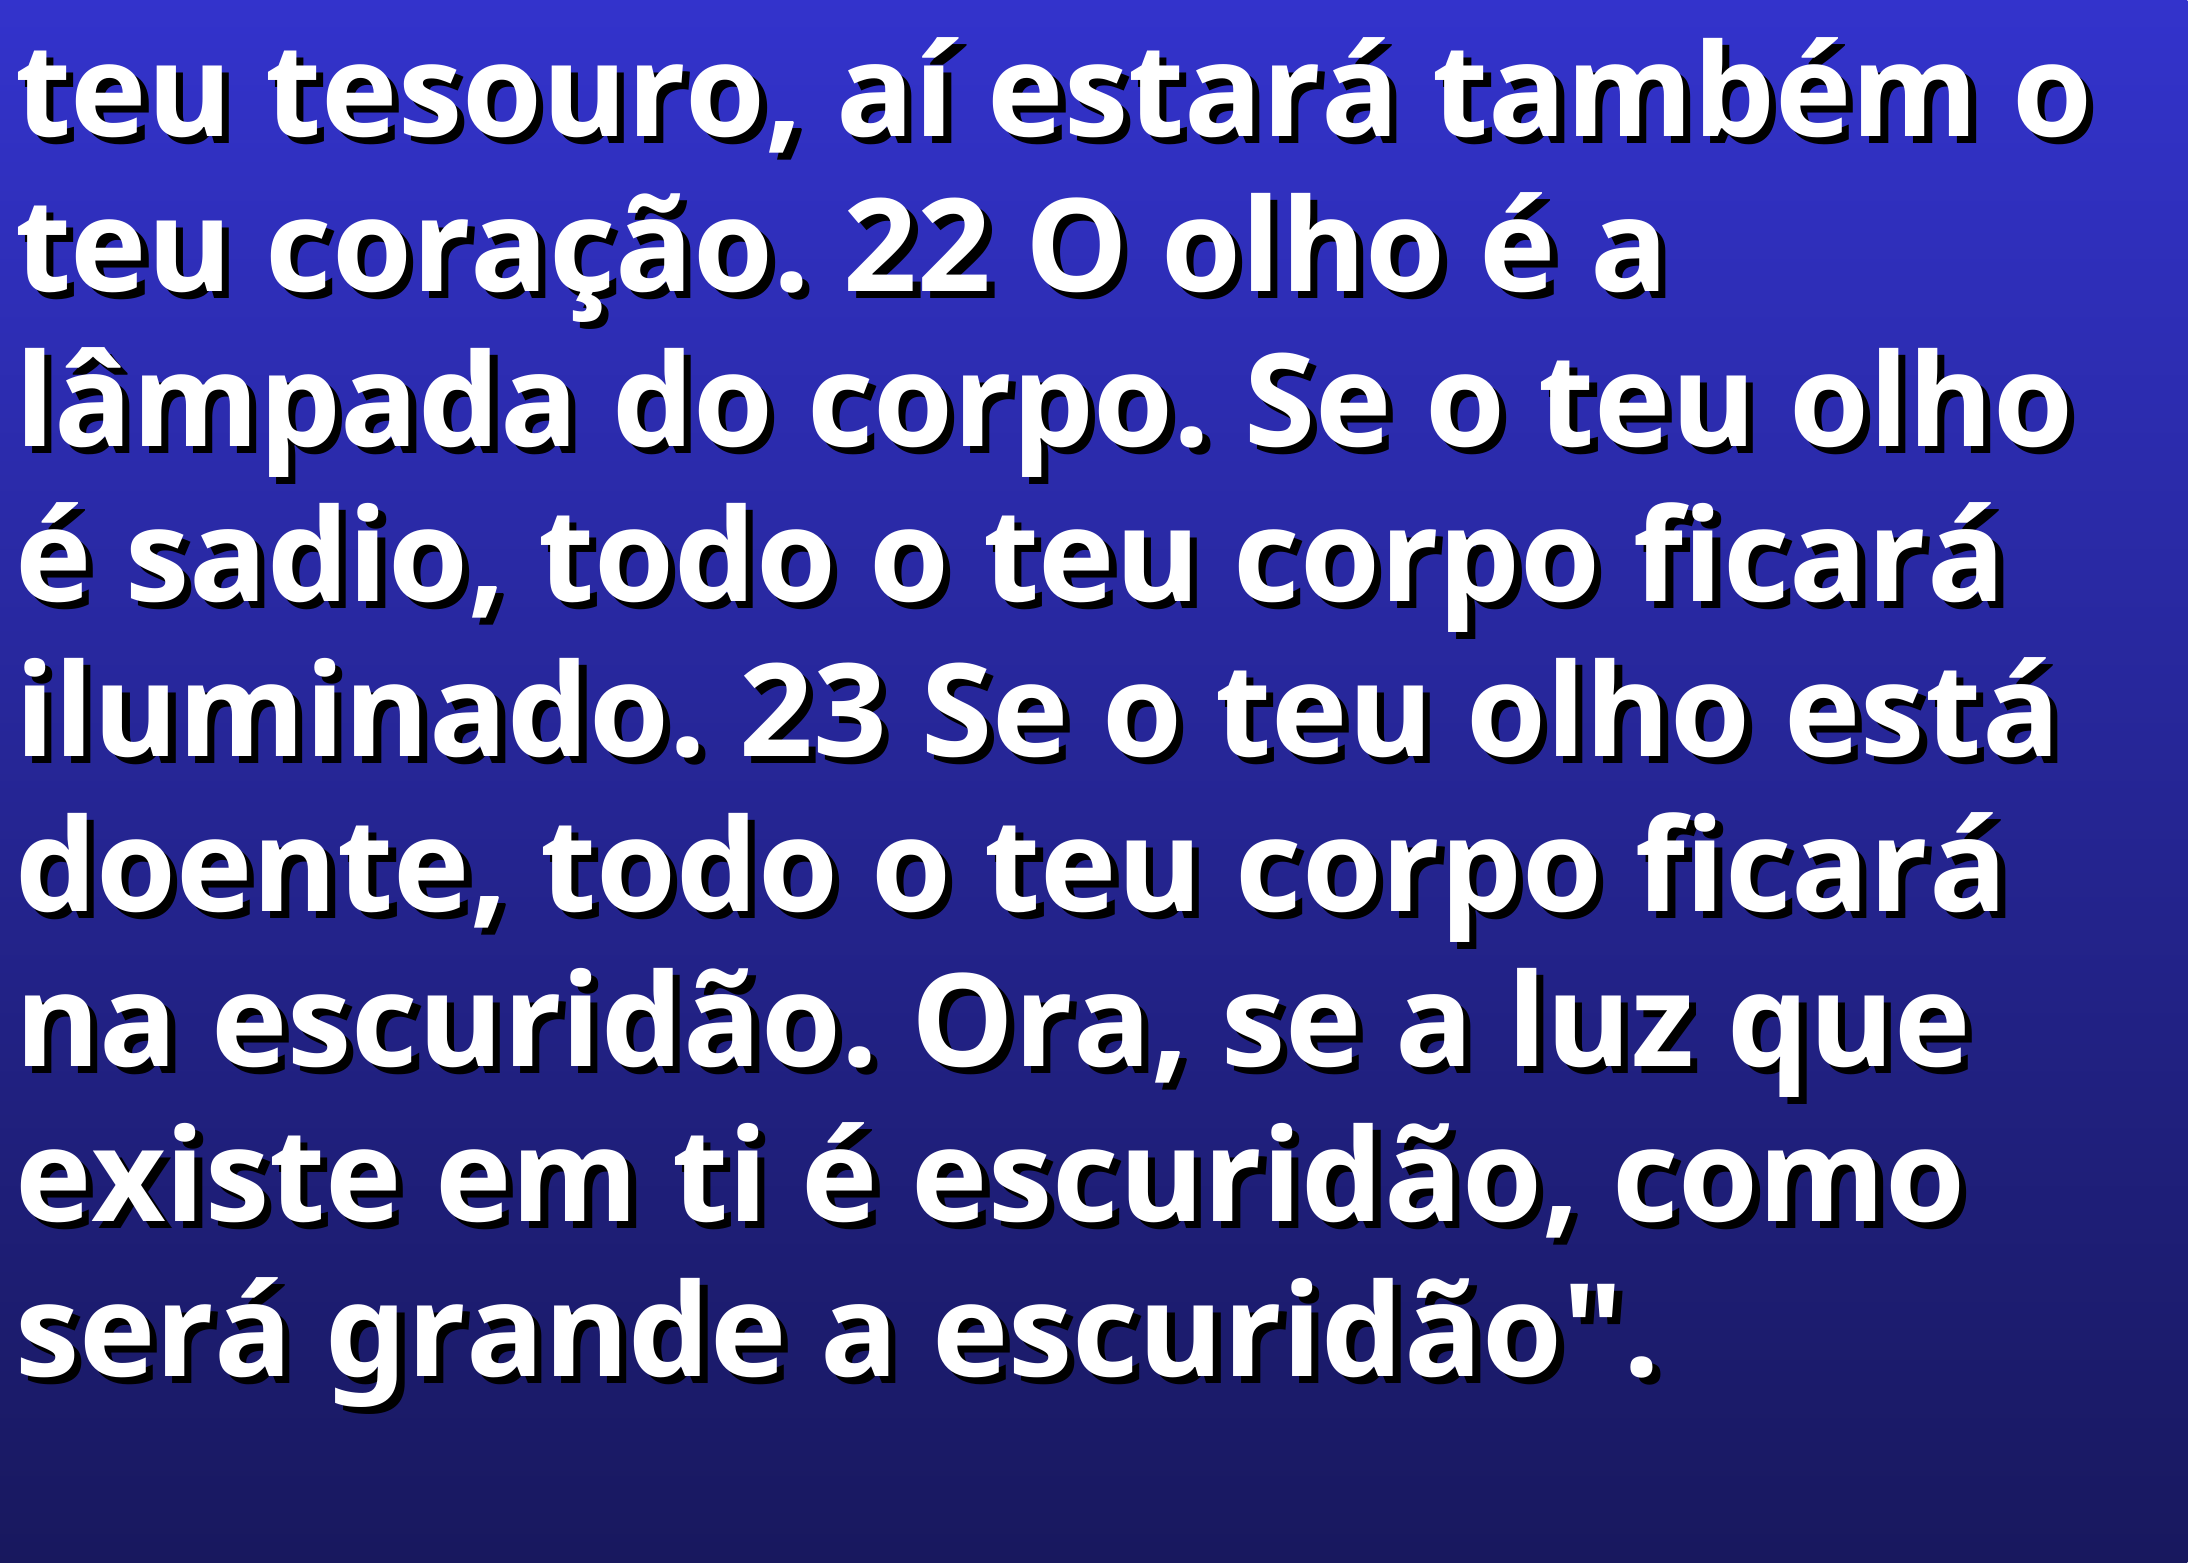

teu tesouro, aí estará também o teu coração. 22 O olho é a lâmpada do corpo. Se o teu olho é sadio, todo o teu corpo ficará iluminado. 23 Se o teu olho está doente, todo o teu corpo ficará na escuridão. Ora, se a luz que existe em ti é escuridão, como será grande a escuridão".